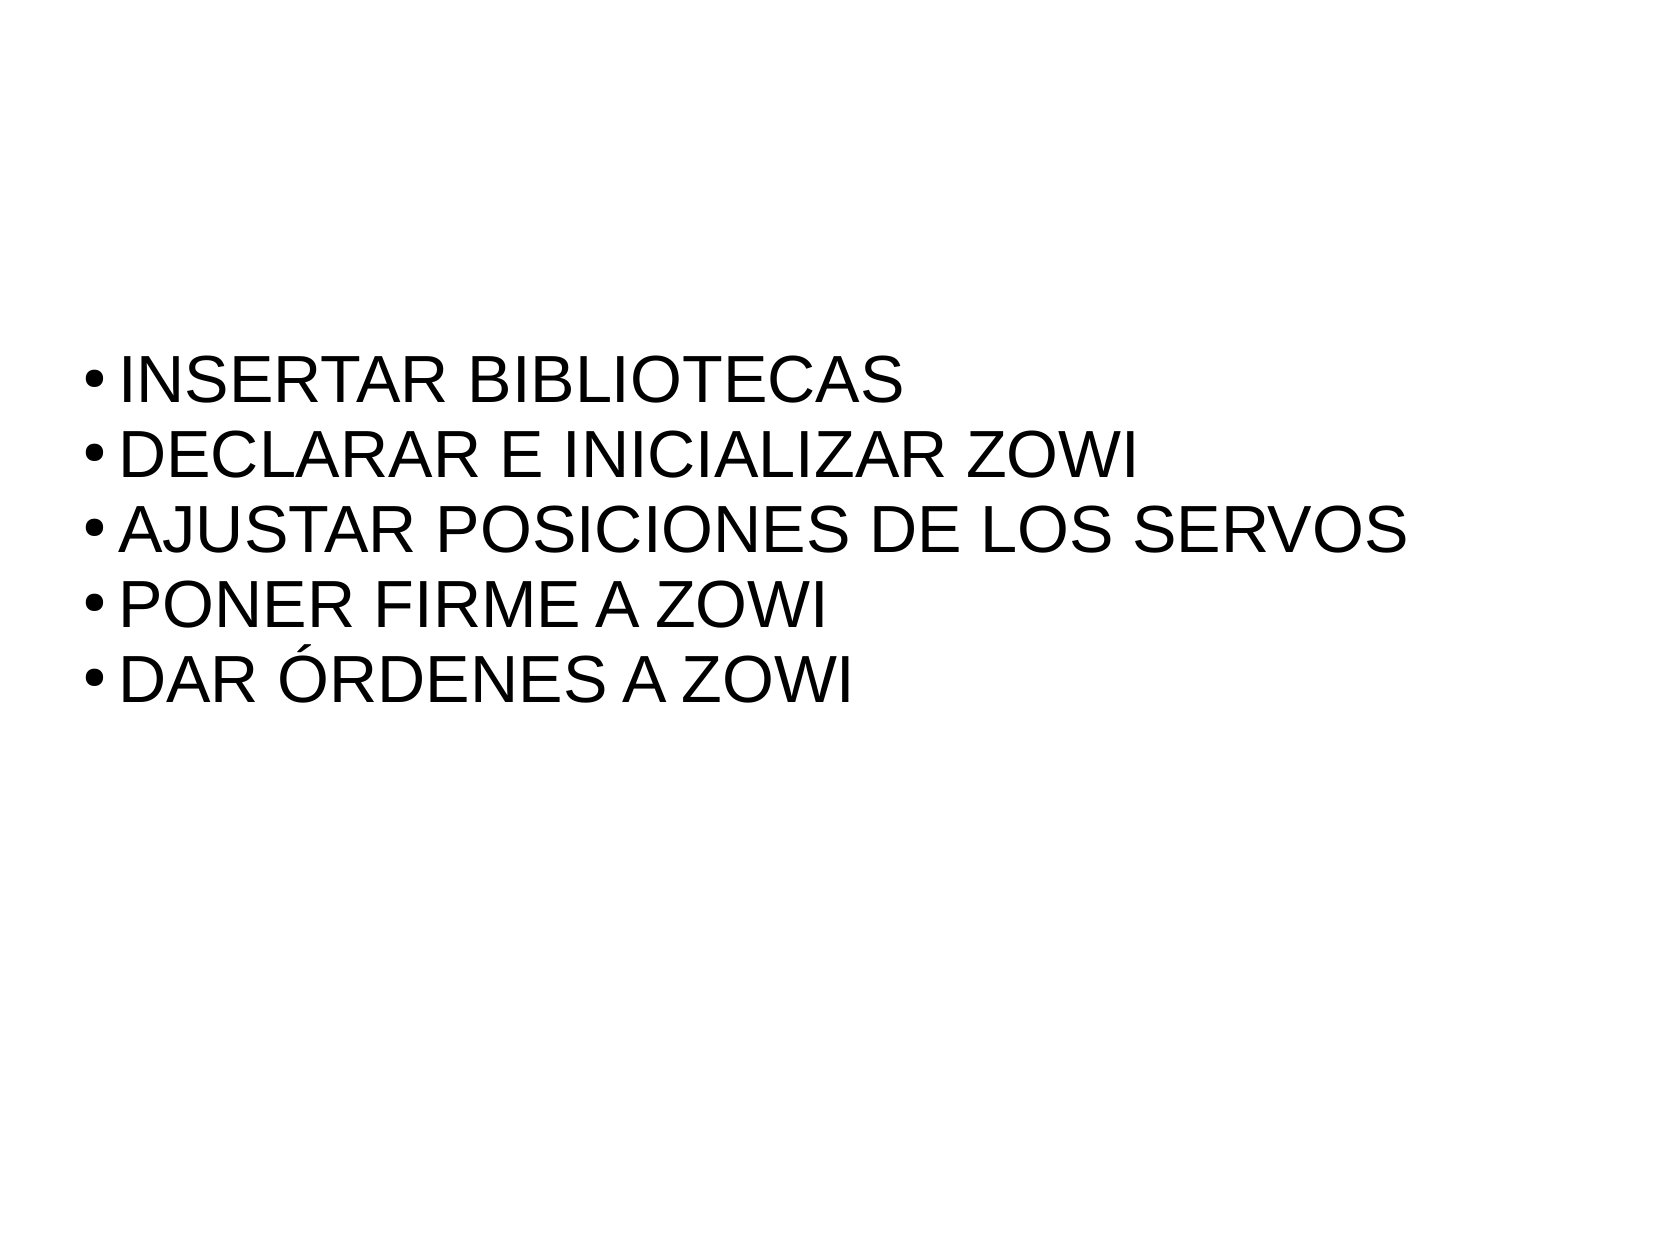

# INSERTAR BIBLIOTECAS
DECLARAR E INICIALIZAR ZOWI
AJUSTAR POSICIONES DE LOS SERVOS
PONER FIRME A ZOWI
DAR ÓRDENES A ZOWI